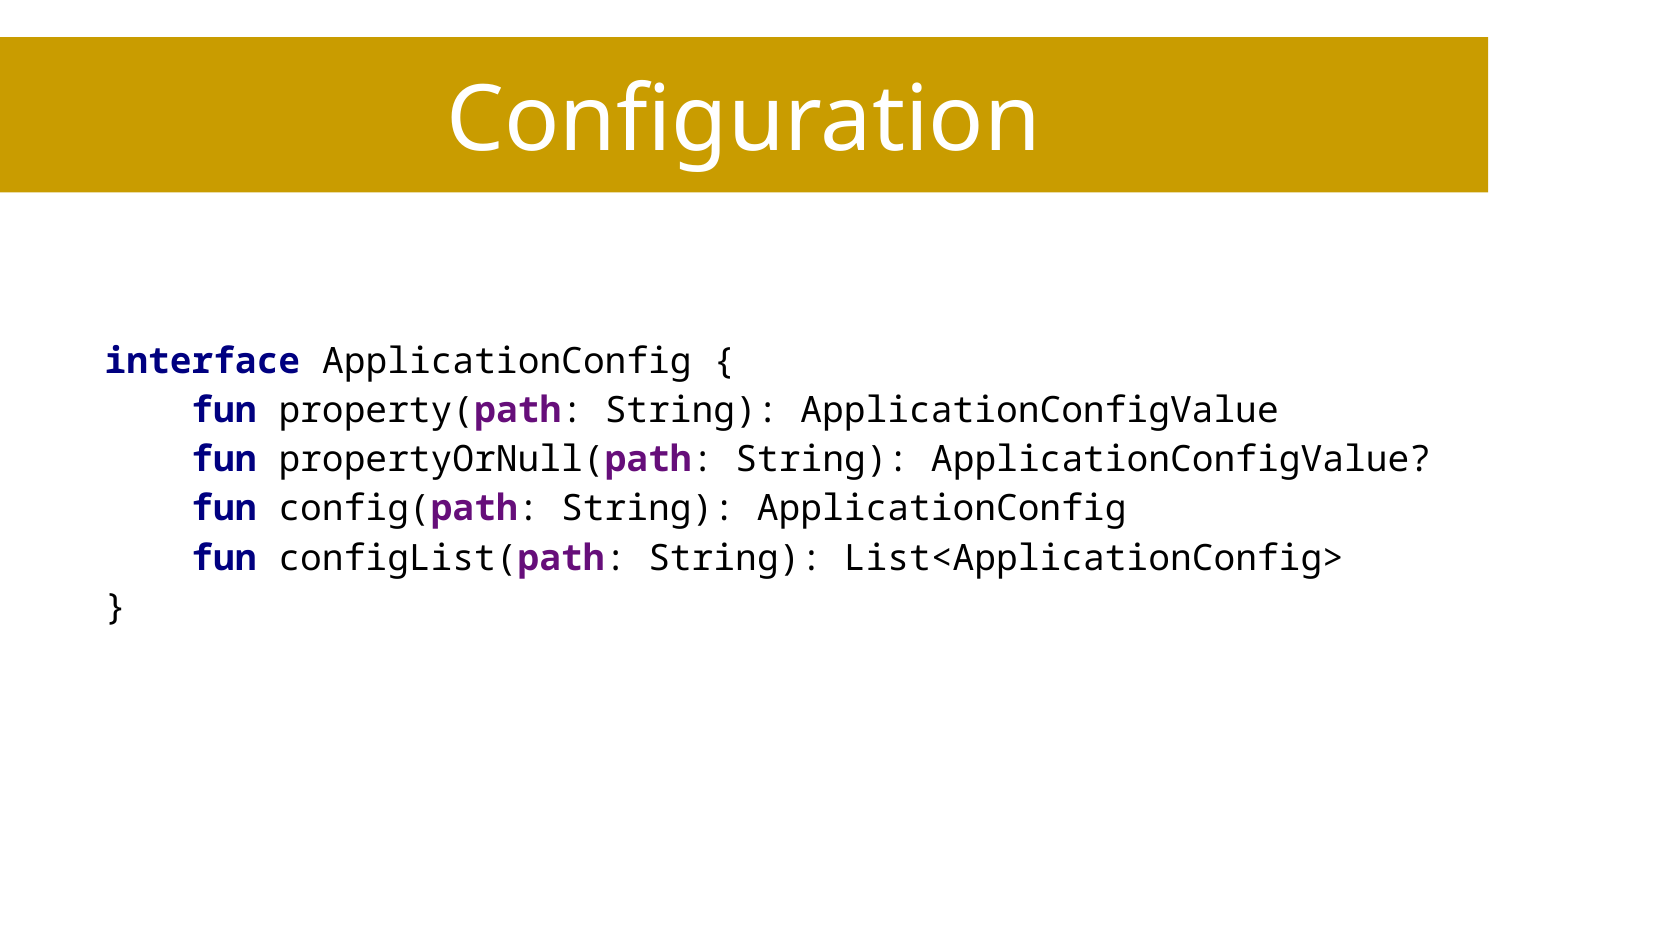

# Configuration
interface ApplicationConfig {
 fun property(path: String): ApplicationConfigValue
 fun propertyOrNull(path: String): ApplicationConfigValue?
 fun config(path: String): ApplicationConfig
 fun configList(path: String): List<ApplicationConfig>
}